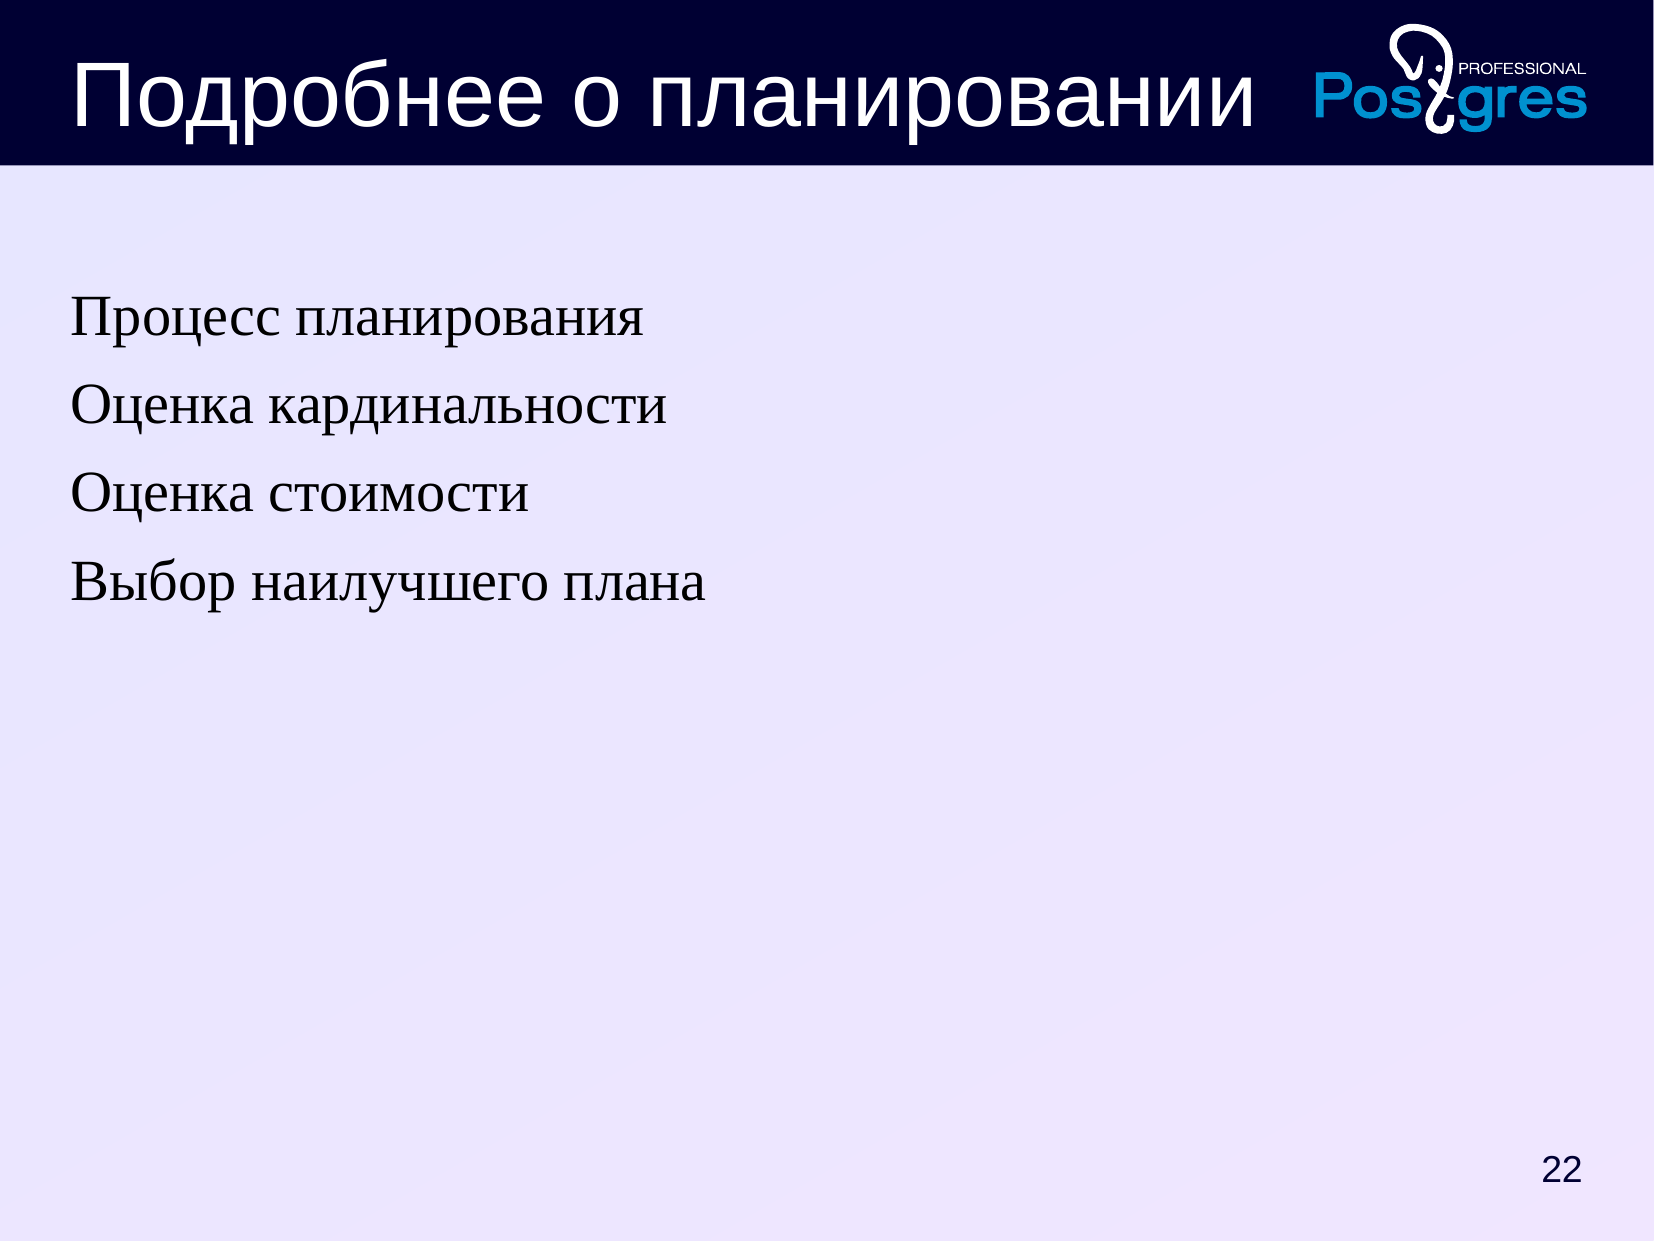

# Подробнее о планировании
Процесс планирования
Оценка кардинальности
Оценка стоимости
Выбор наилучшего плана